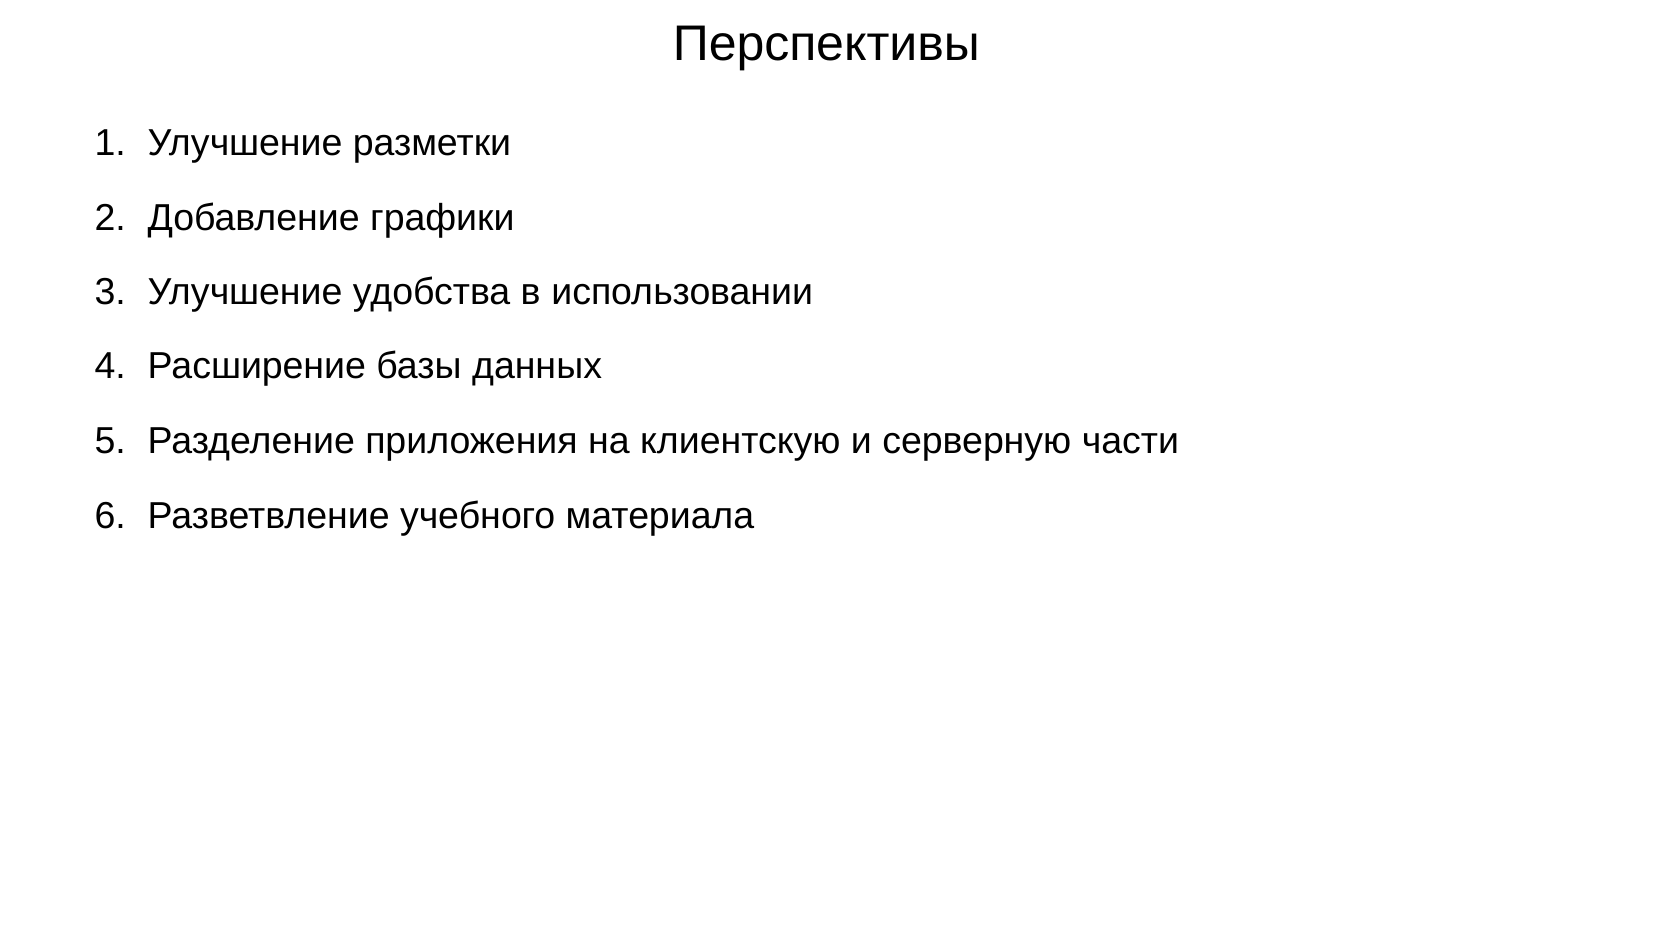

# Перспективы
Улучшение разметки
Добавление графики
Улучшение удобства в использовании
Расширение базы данных
Разделение приложения на клиентскую и серверную части
Разветвление учебного материала